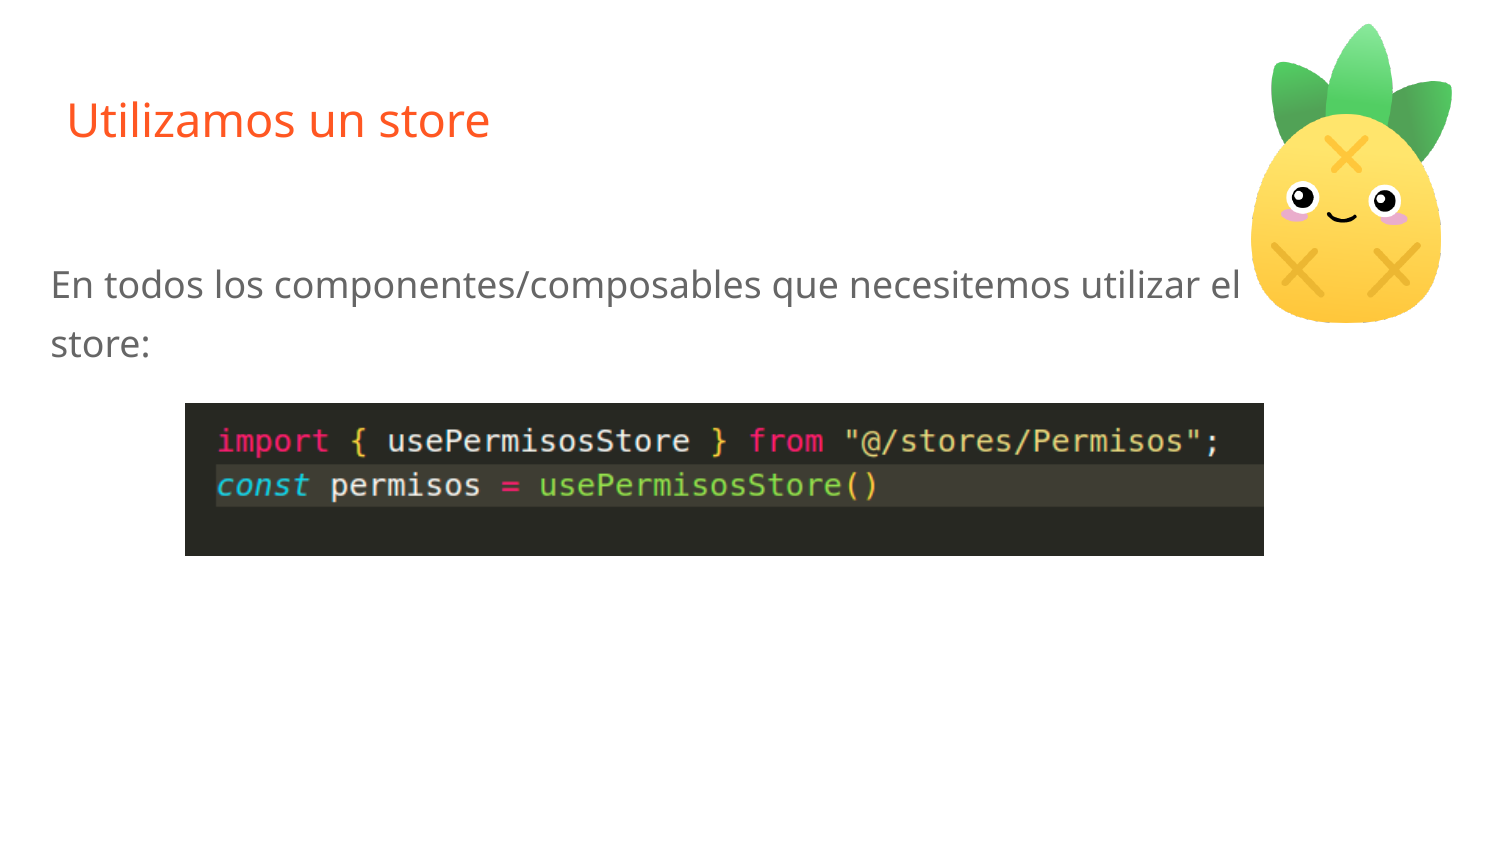

# Utilizamos un store
En todos los componentes/composables que necesitemos utilizar el store: